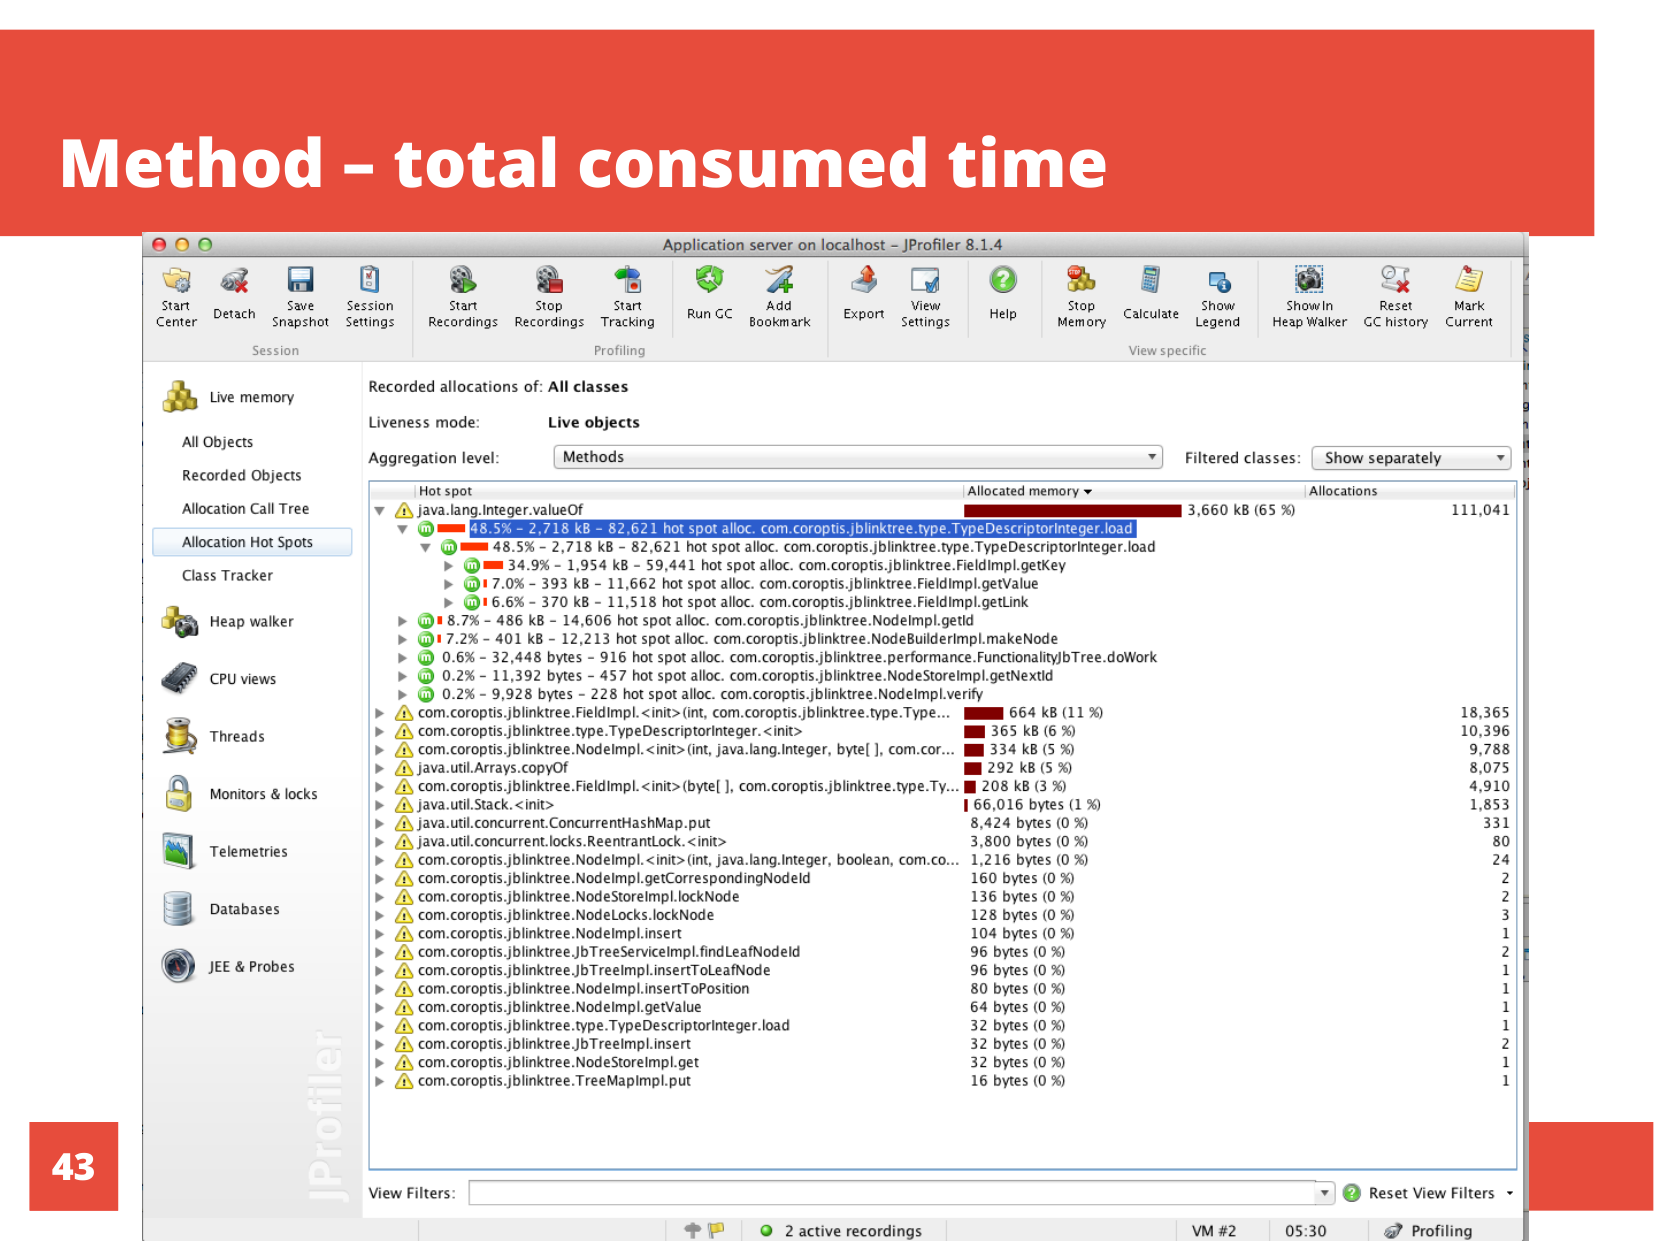

# Method – total consumed time
43